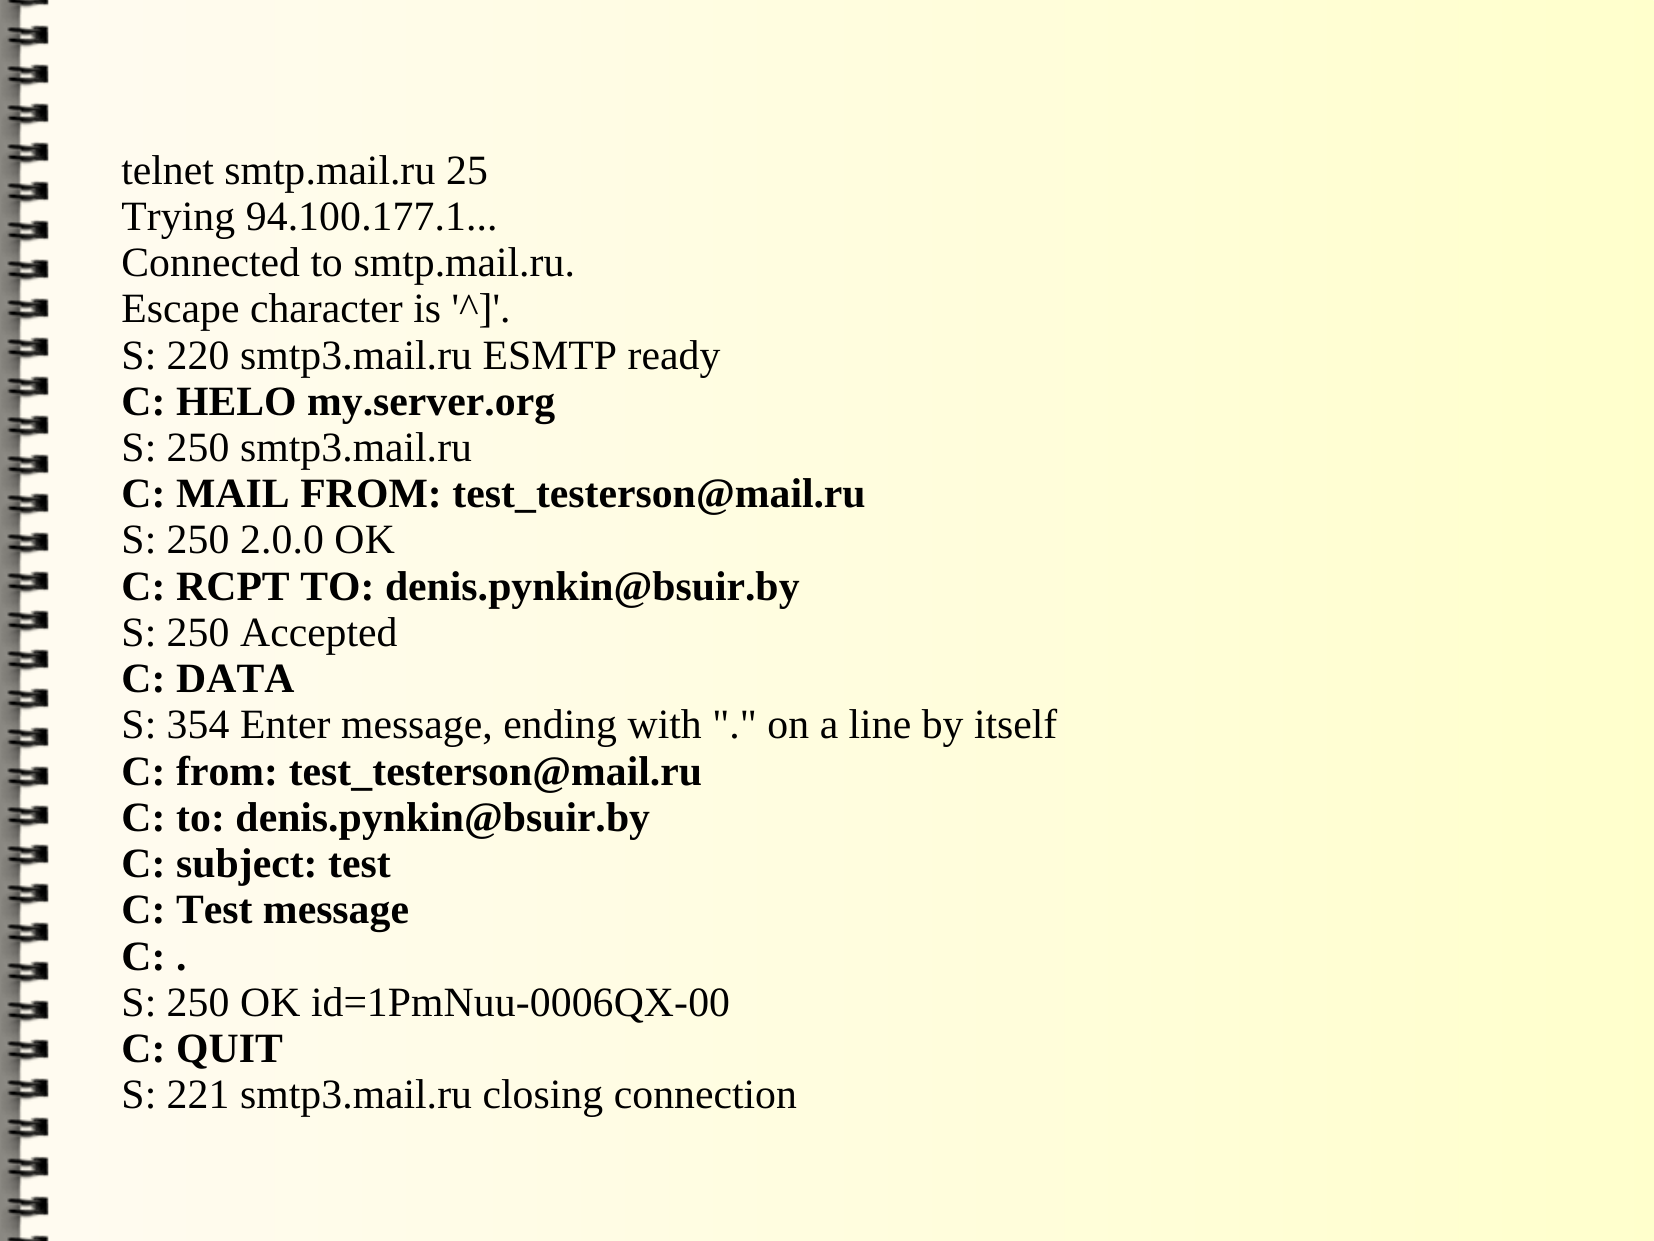

# telnet smtp.mail.ru 25
Trying 94.100.177.1...
Connected to smtp.mail.ru.
Escape character is '^]'.
S: 220 smtp3.mail.ru ESMTP ready
C: HELO my.server.org
S: 250 smtp3.mail.ru
C: MAIL FROM: test_testerson@mail.ru
S: 250 2.0.0 OK
C: RCPT TO: denis.pynkin@bsuir.by
S: 250 Accepted
C: DATA
S: 354 Enter message, ending with "." on a line by itself
C: from: test_testerson@mail.ru
C: to: denis.pynkin@bsuir.by
C: subject: test
C: Test message
C: .
S: 250 OK id=1PmNuu-0006QX-00
C: QUIT
S: 221 smtp3.mail.ru closing connection